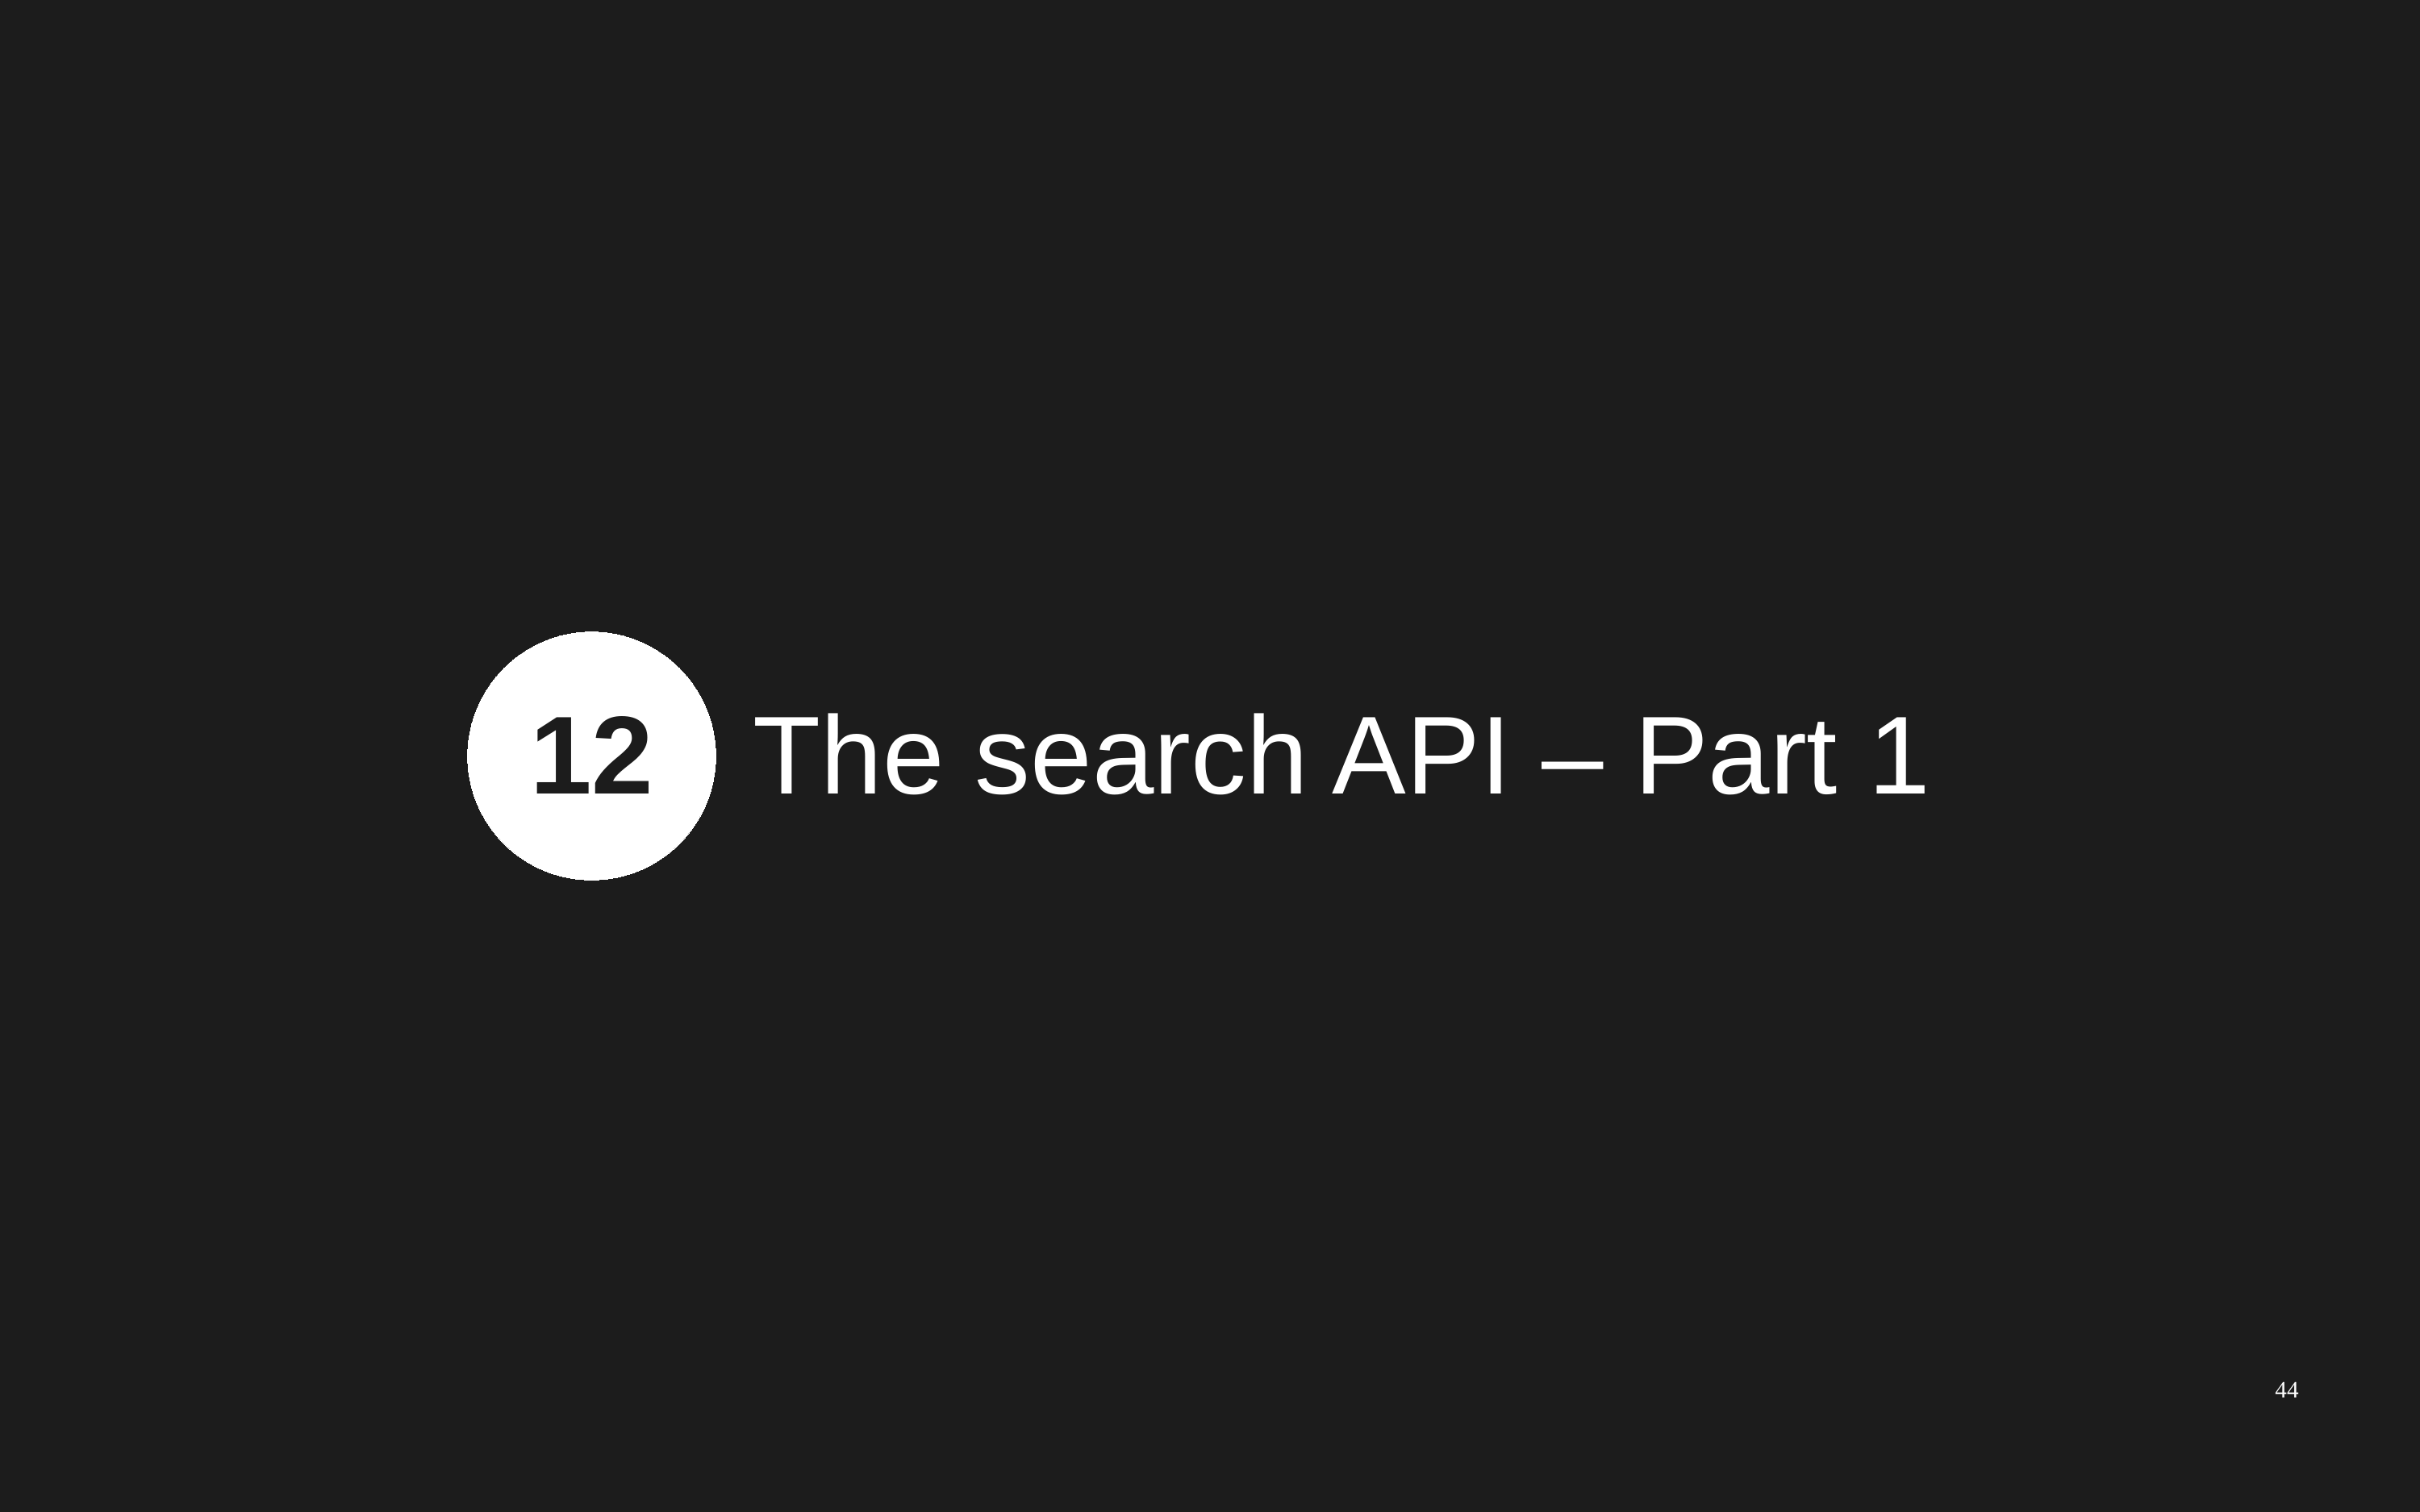

12
The search API – Part 1
44